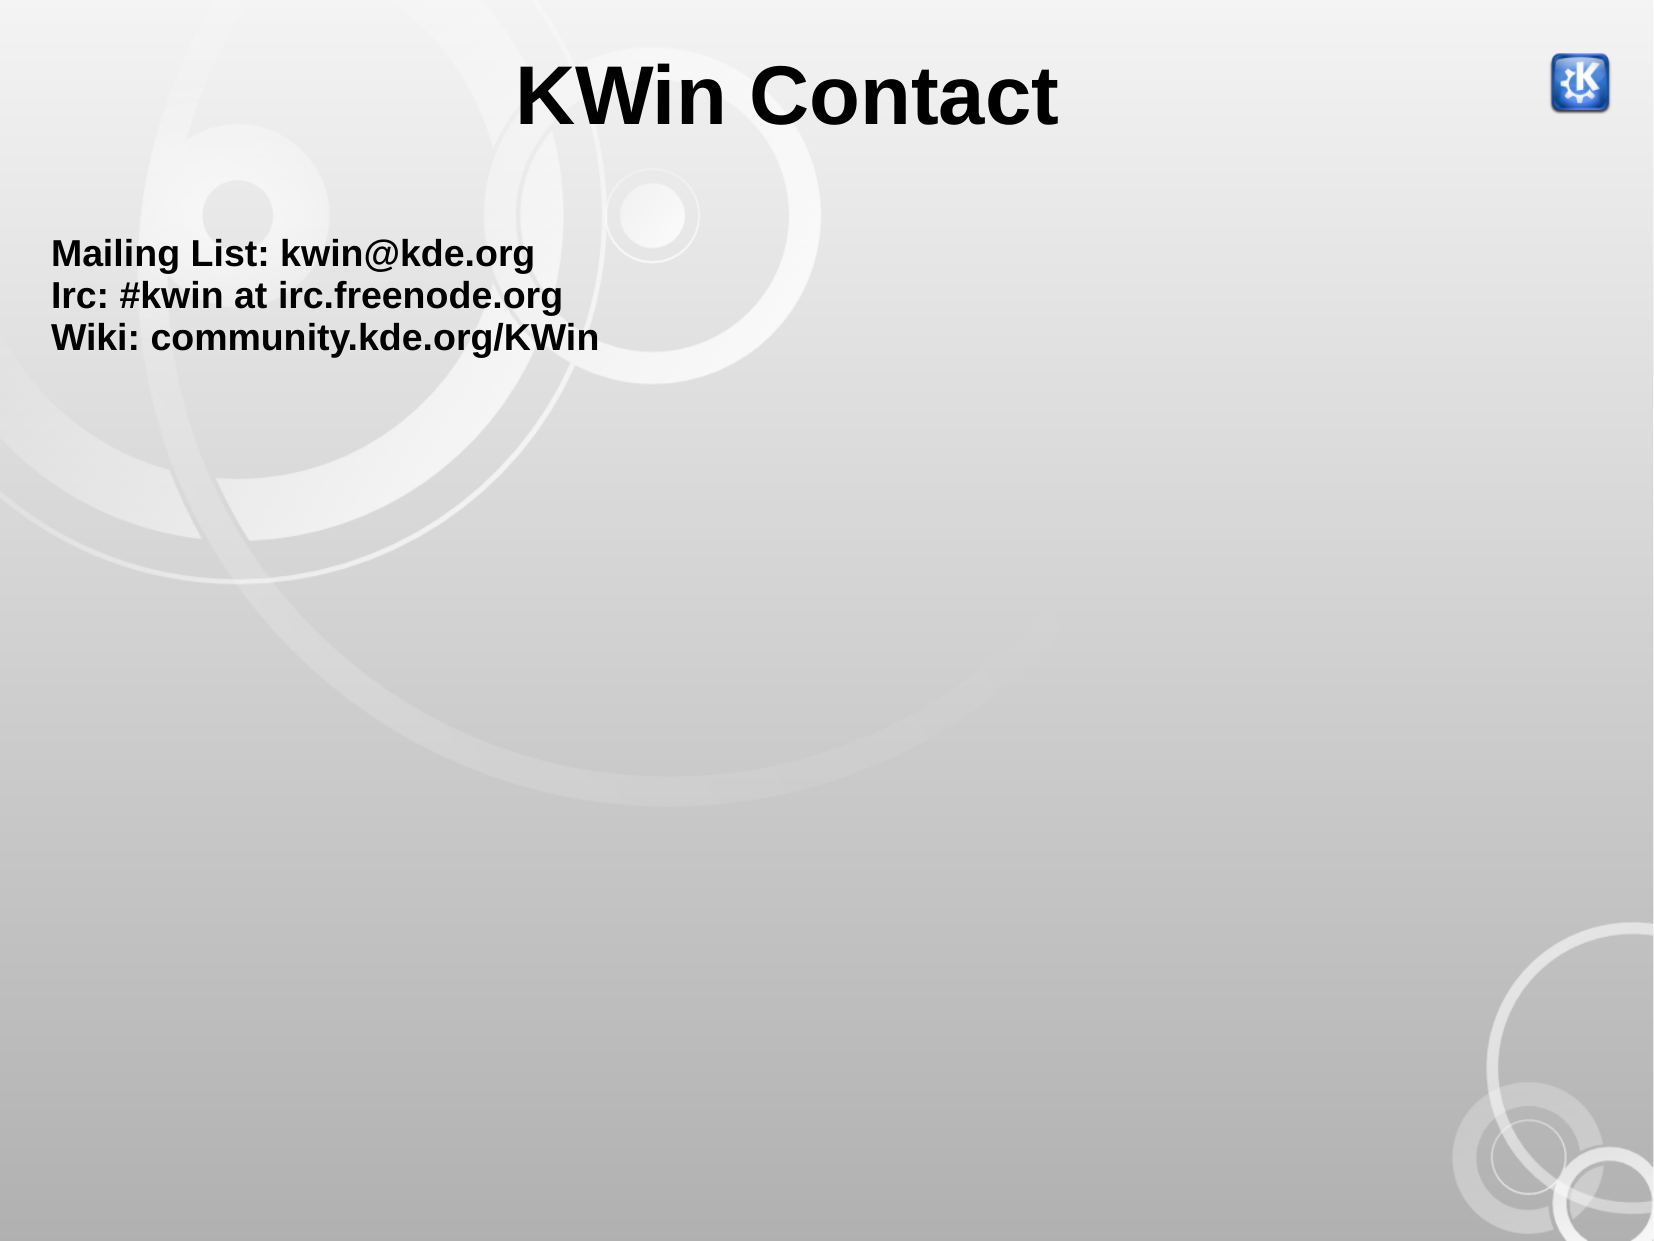

KWin Contact
Mailing List: kwin@kde.org
Irc: #kwin at irc.freenode.org
Wiki: community.kde.org/KWin